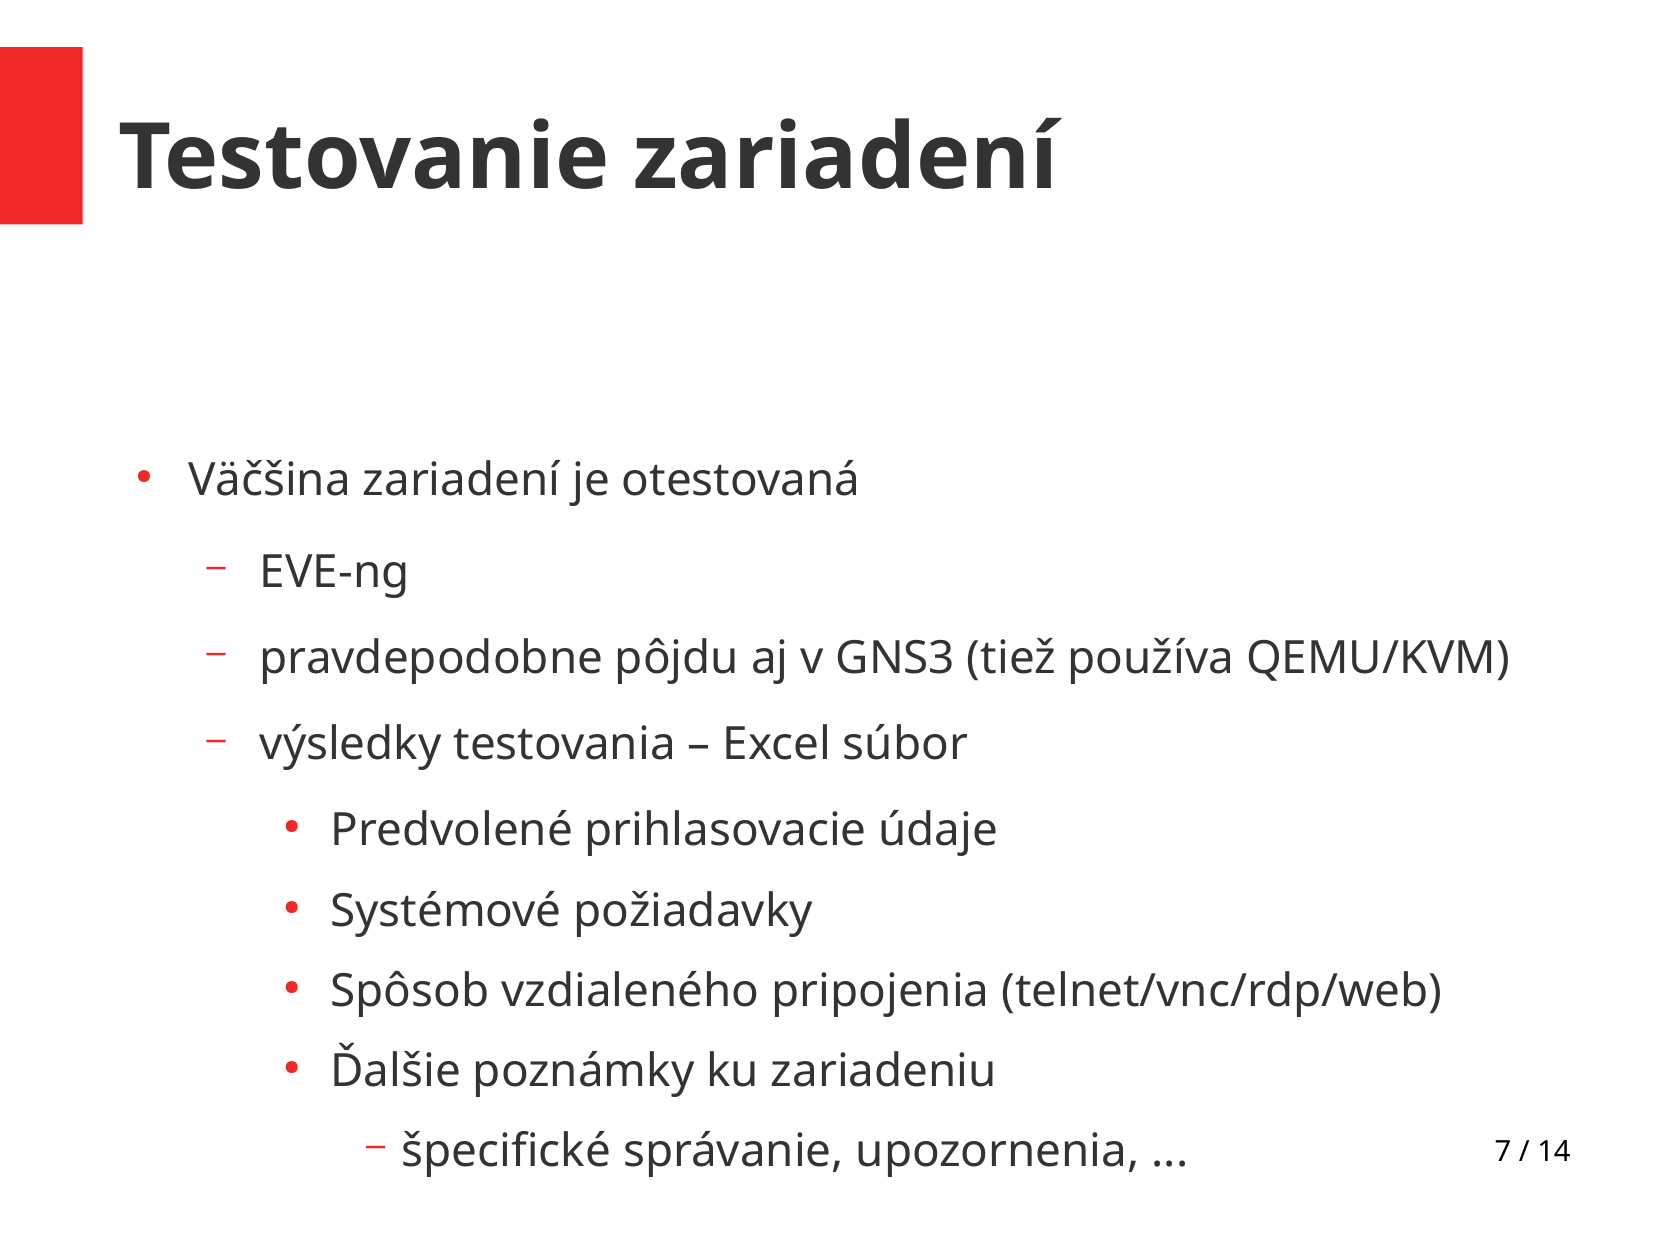

# Testovanie zariadení
Väčšina zariadení je otestovaná
EVE-ng
pravdepodobne pôjdu aj v GNS3 (tiež používa QEMU/KVM)
výsledky testovania – Excel súbor
Predvolené prihlasovacie údaje
Systémové požiadavky
Spôsob vzdialeného pripojenia (telnet/vnc/rdp/web)
Ďalšie poznámky ku zariadeniu
špecifické správanie, upozornenia, ...
7